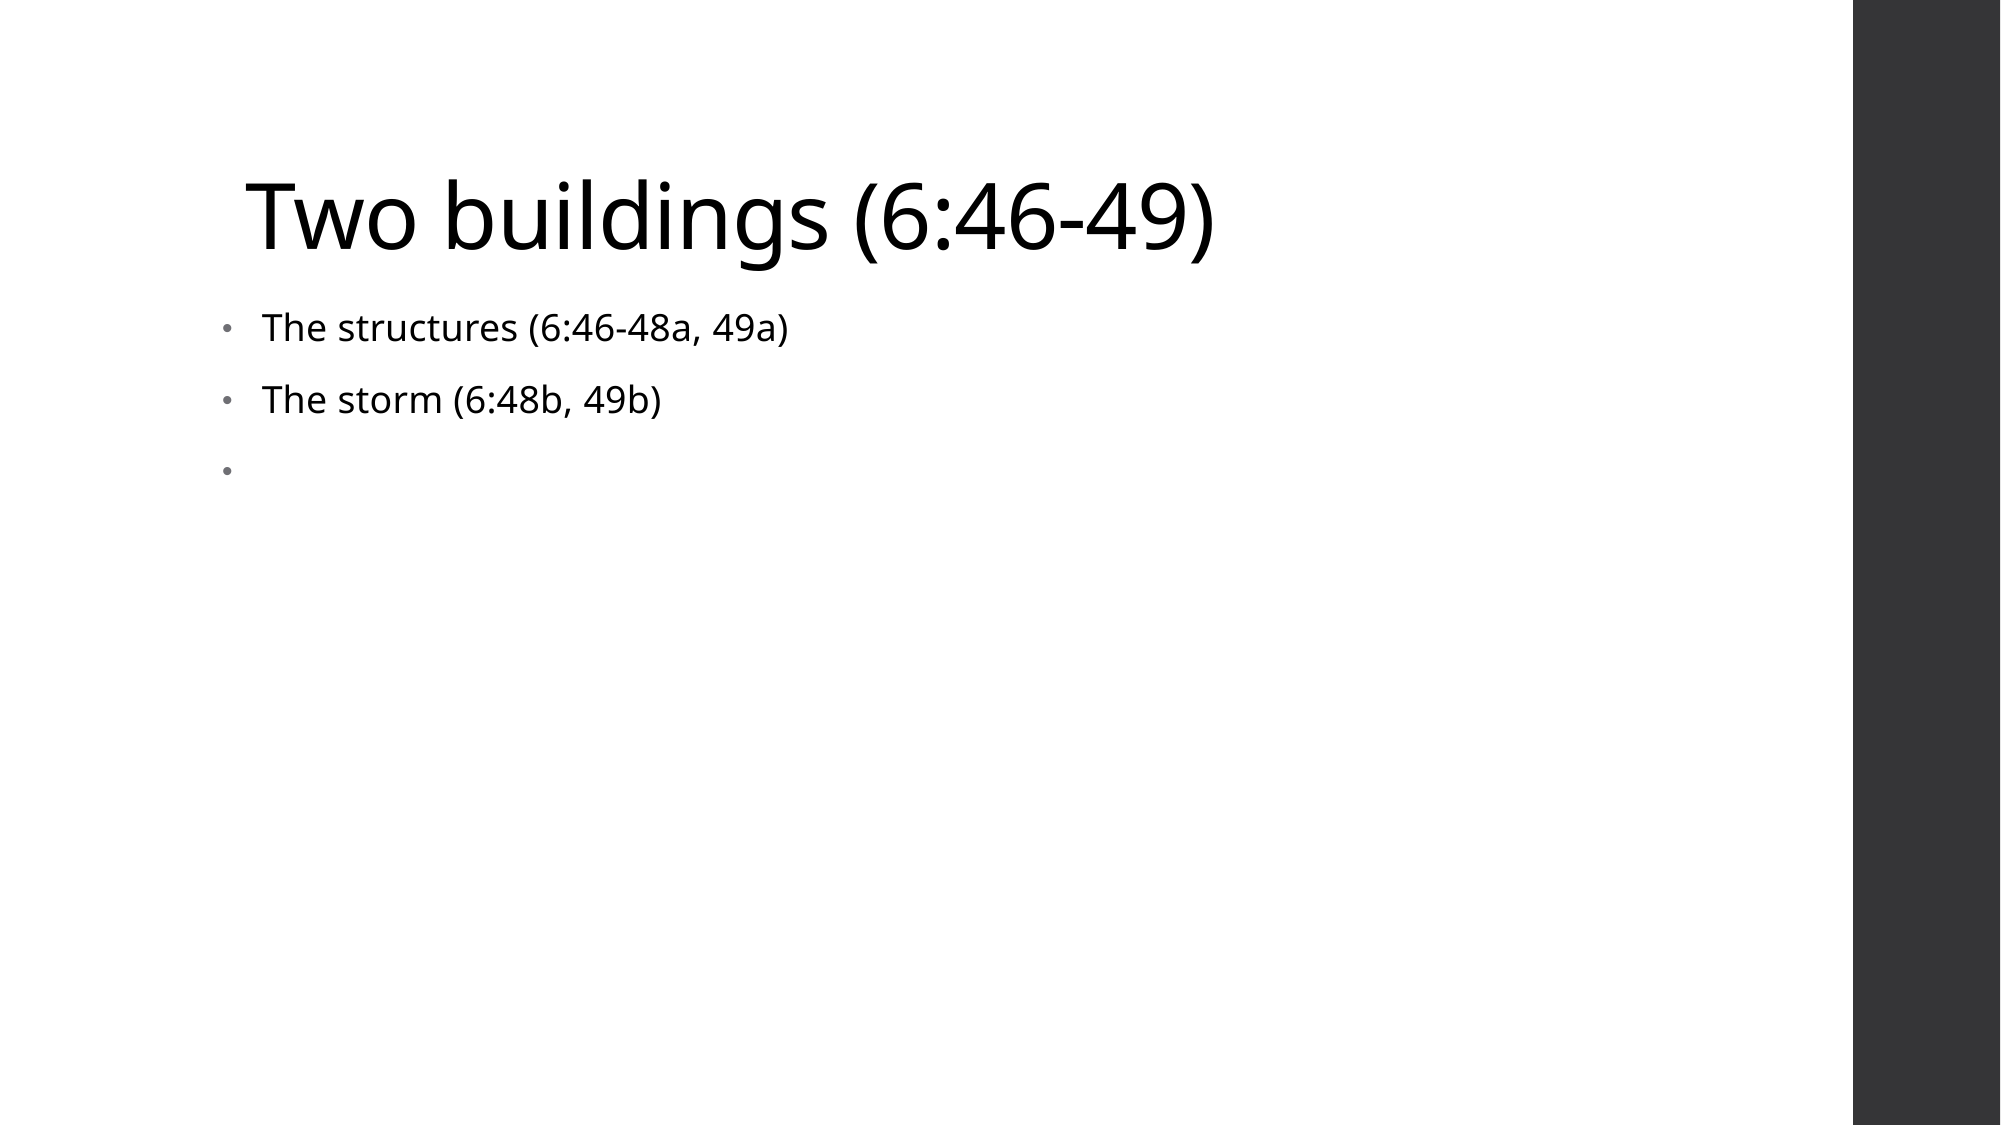

# Two buildings (6:46-49)
 The structures (6:46-48a, 49a)
 The storm (6:48b, 49b)